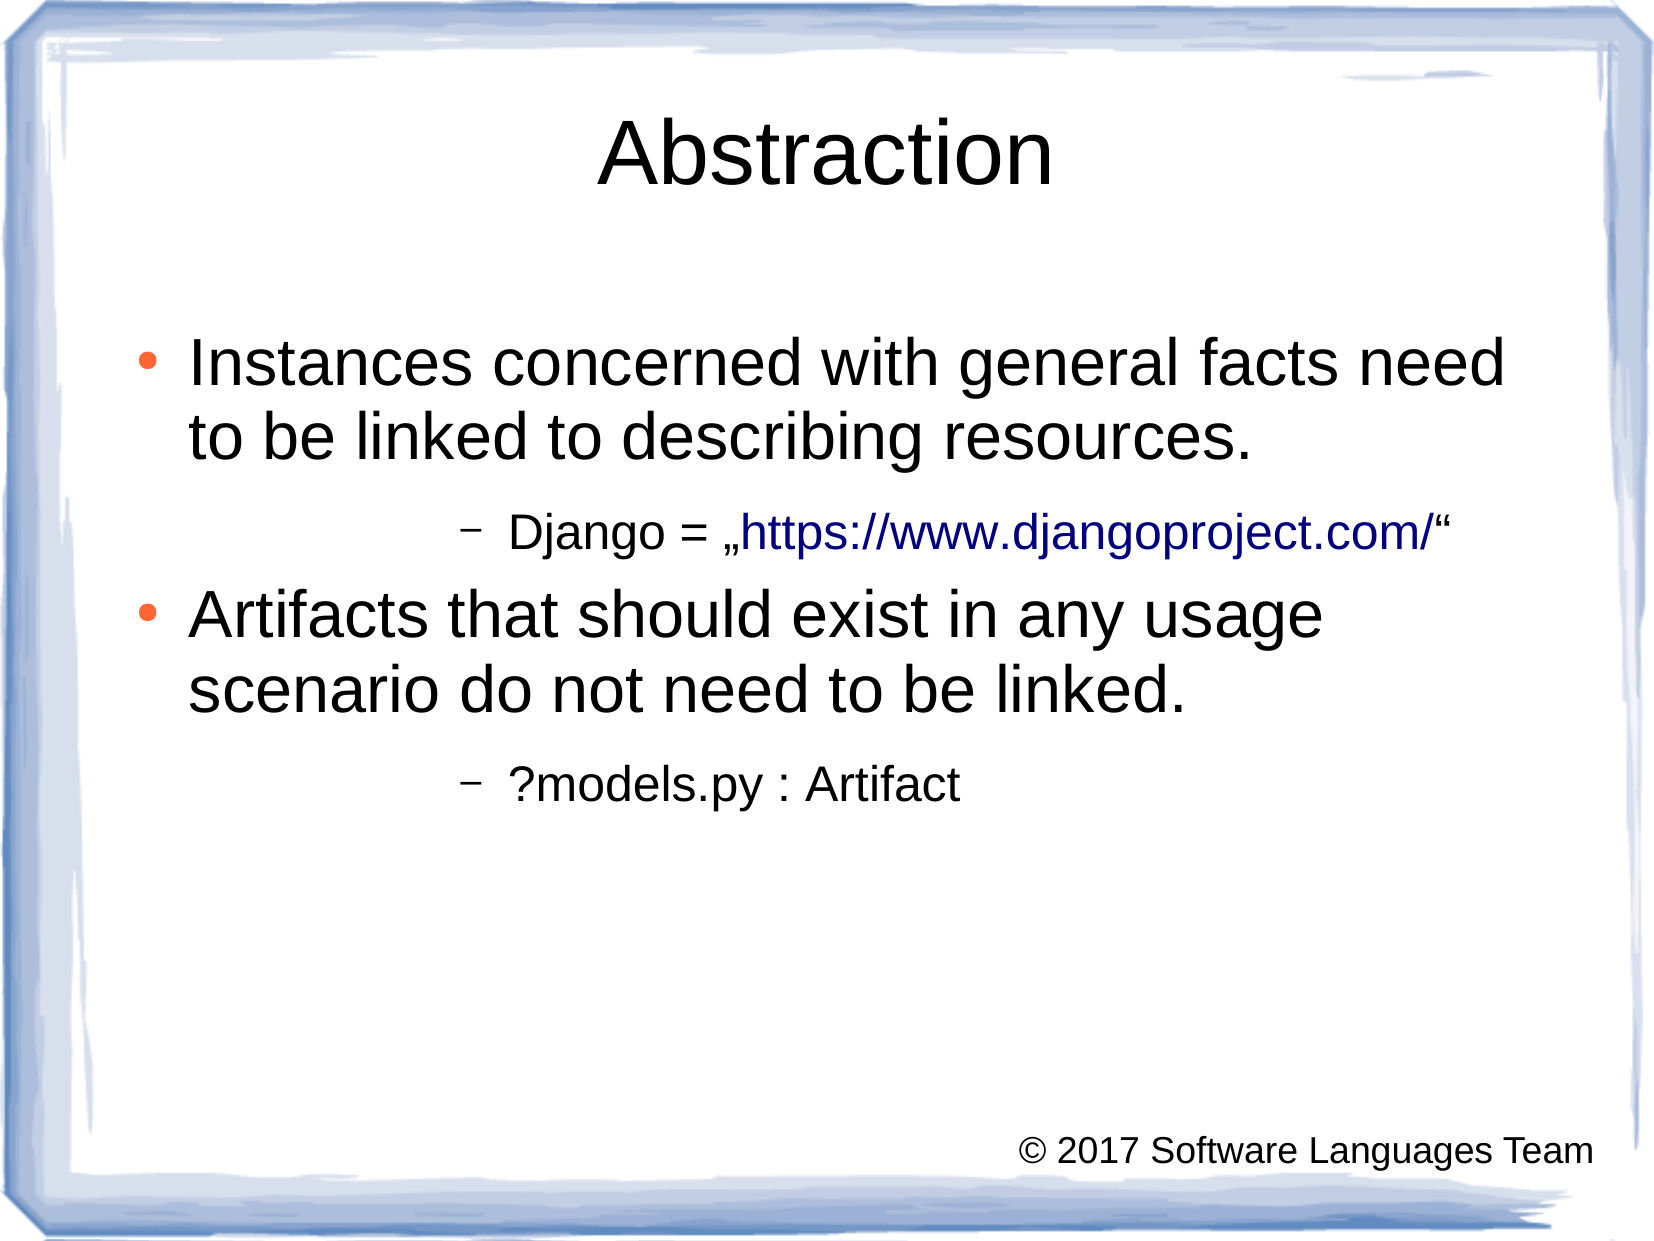

# Abstraction
Instances concerned with general facts need to be linked to describing resources.
Django = „https://www.djangoproject.com/“
Artifacts that should exist in any usage scenario do not need to be linked.
?models.py : Artifact
© 2017 Software Languages Team